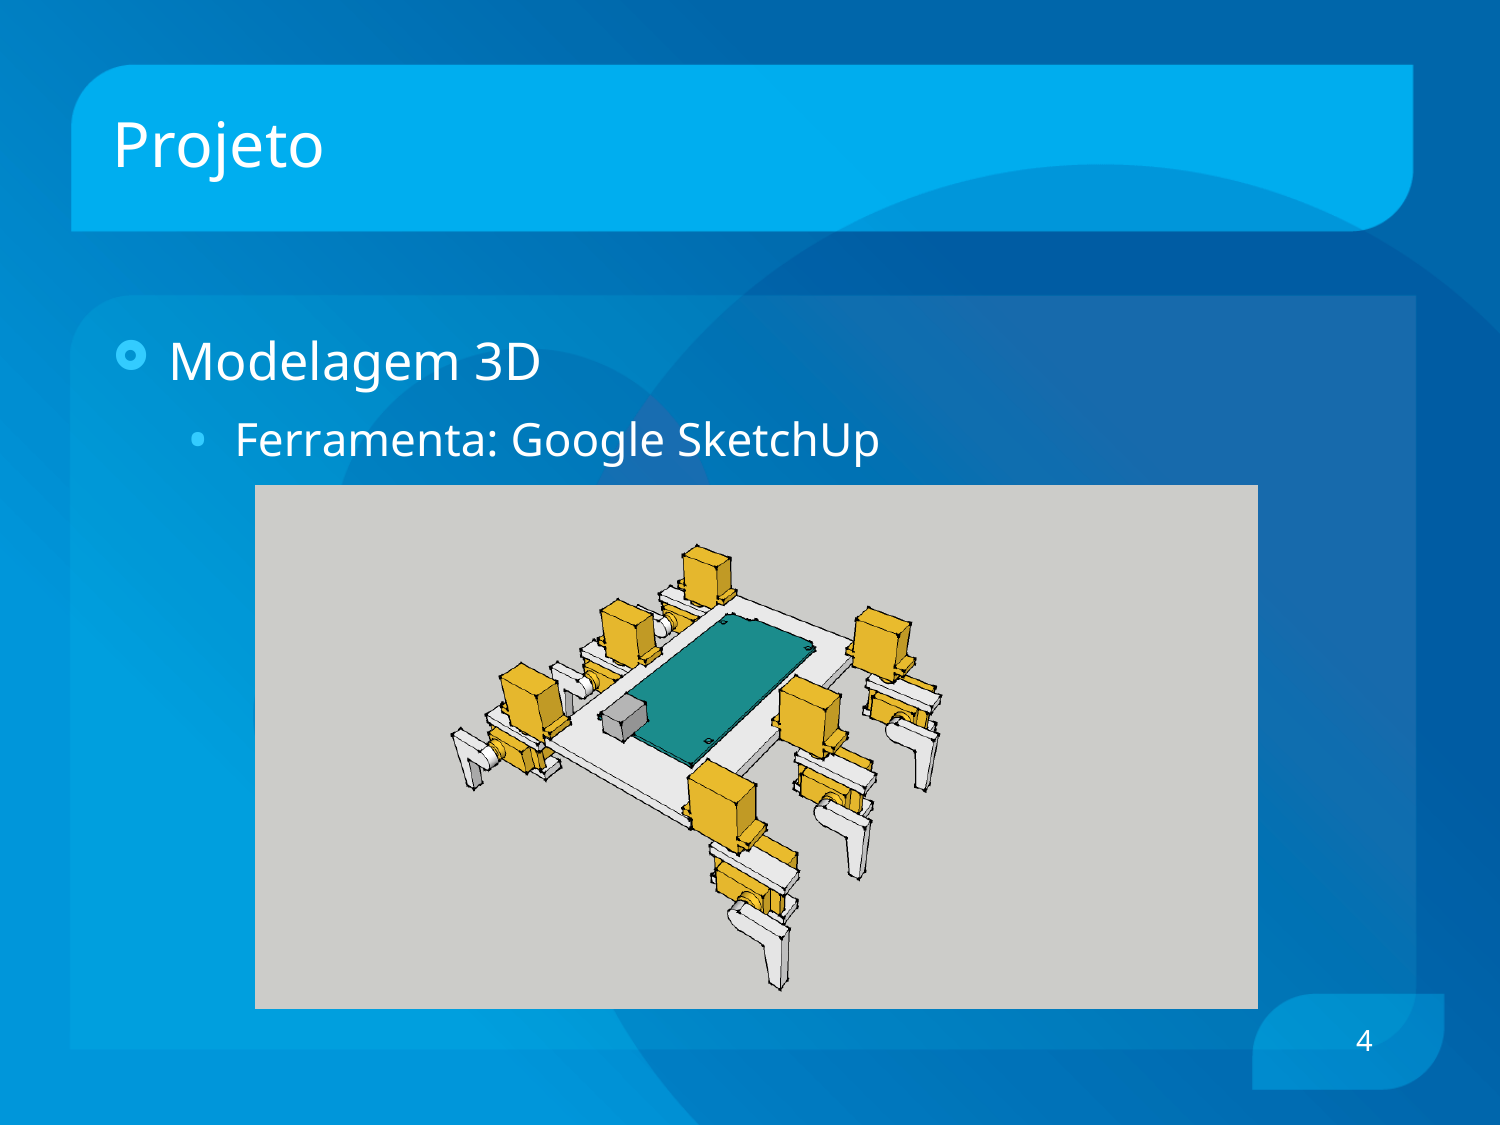

# Projeto
Modelagem 3D
Ferramenta: Google SketchUp
4